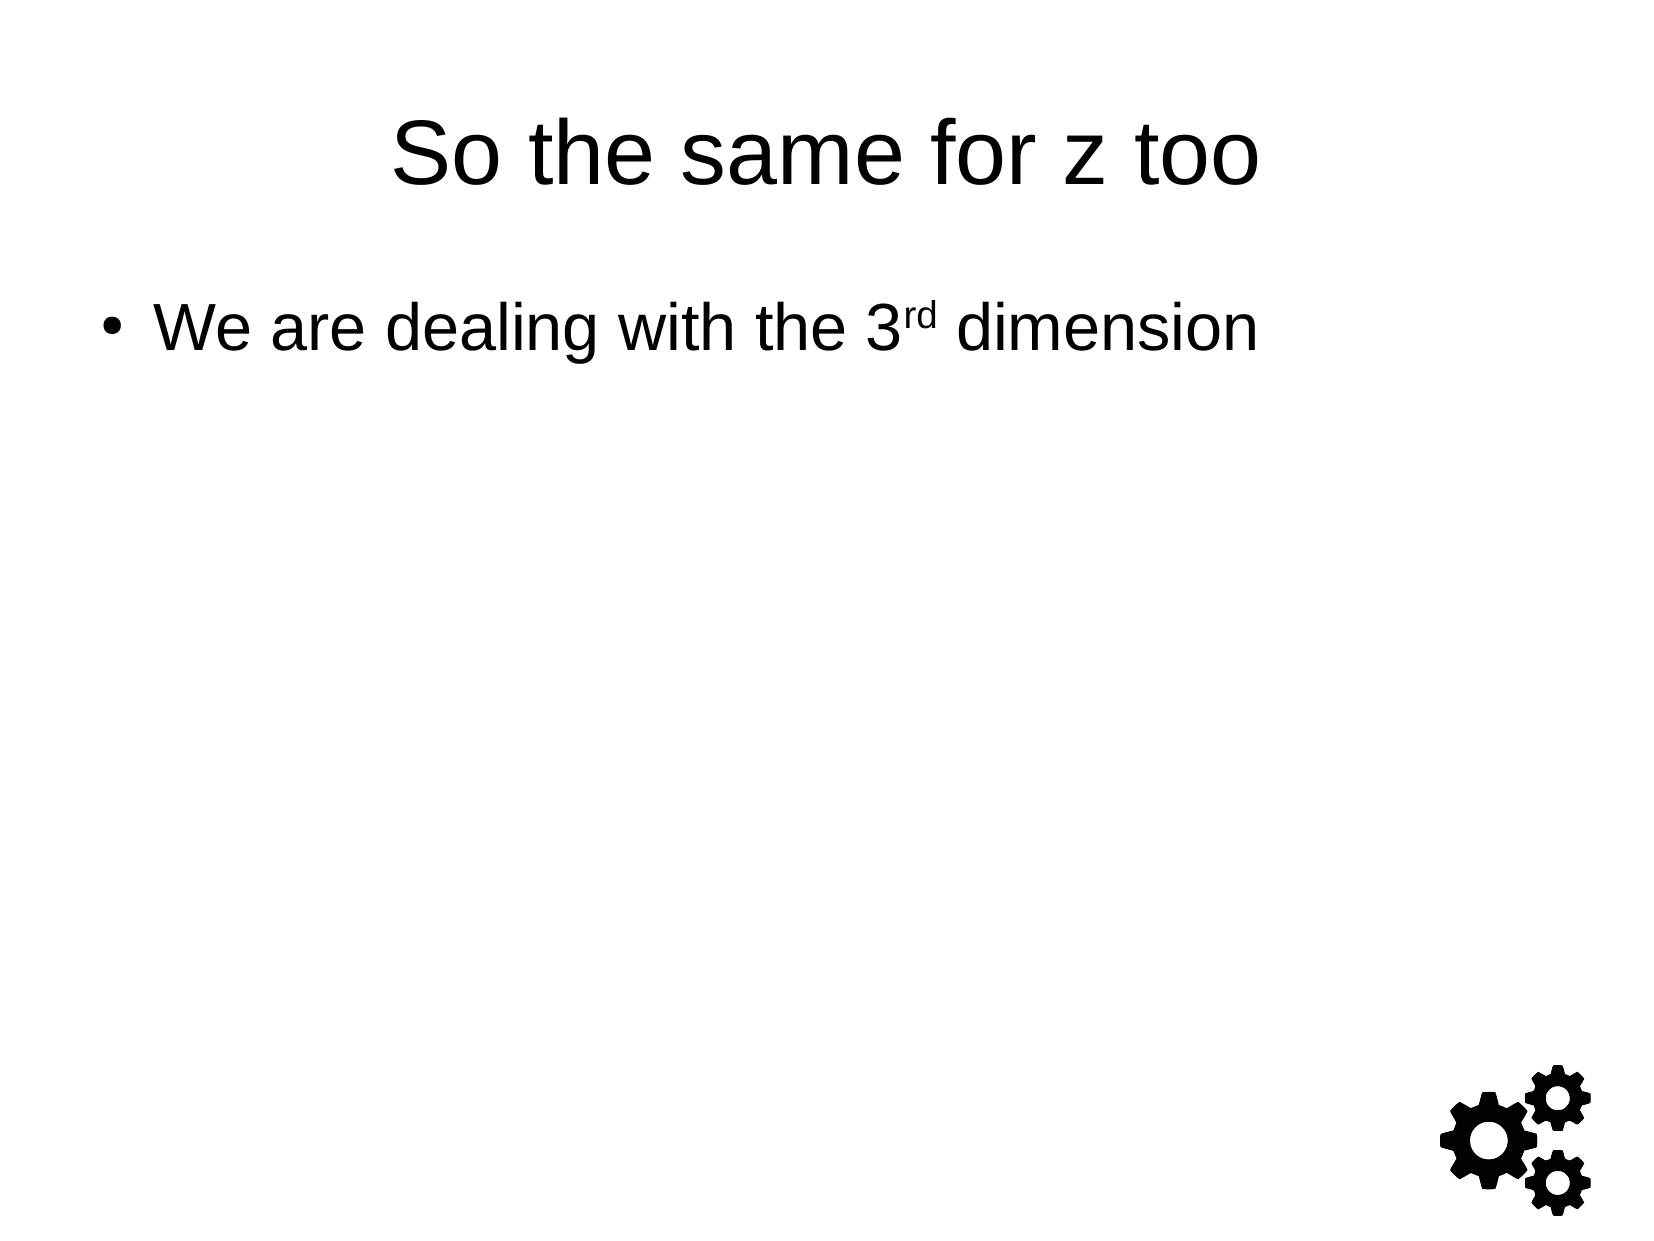

# So the same for z too
We are dealing with the 3rd dimension